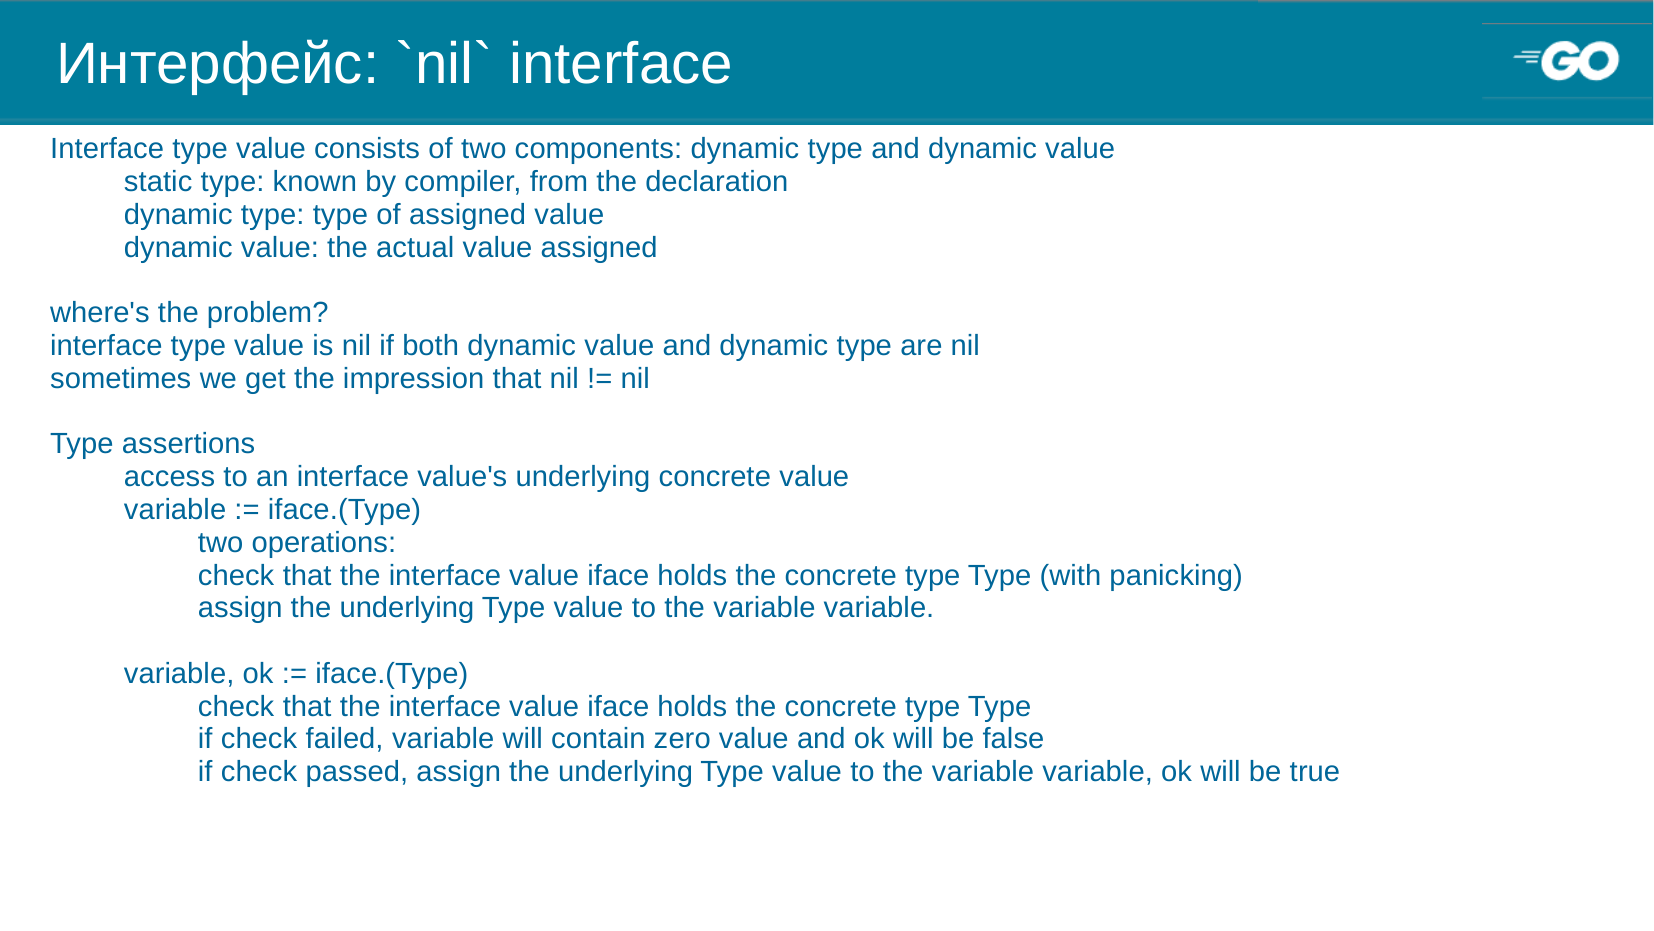

Интерфейс: `nil` interface
Interface type value consists of two components: dynamic type and dynamic value
	static type: known by compiler, from the declaration
	dynamic type: type of assigned value
	dynamic value: the actual value assigned
where's the problem?
interface type value is nil if both dynamic value and dynamic type are nil
sometimes we get the impression that nil != nil
Type assertions
	access to an interface value's underlying concrete value
	variable := iface.(Type)
		two operations:
		check that the interface value iface holds the concrete type Type (with panicking)
		assign the underlying Type value to the variable variable.
	variable, ok := iface.(Type)
		check that the interface value iface holds the concrete type Type
		if check failed, variable will contain zero value and ok will be false
		if check passed, assign the underlying Type value to the variable variable, ok will be true